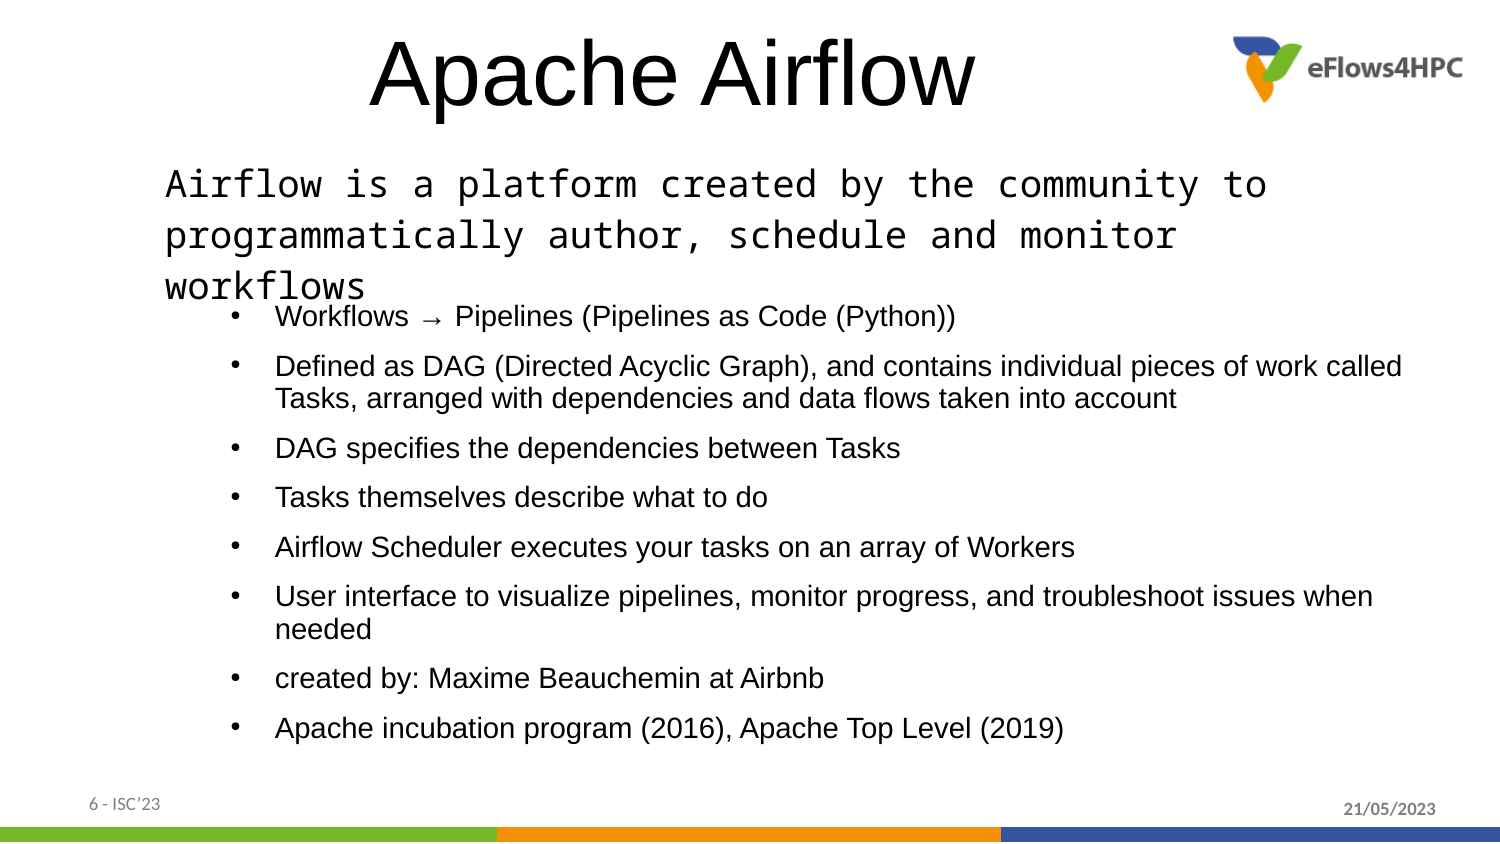

# Apache Airflow
Airflow is a platform created by the community to programmatically author, schedule and monitor workflows
Workflows → Pipelines (Pipelines as Code (Python))
Defined as DAG (Directed Acyclic Graph), and contains individual pieces of work called Tasks, arranged with dependencies and data flows taken into account
DAG specifies the dependencies between Tasks
Tasks themselves describe what to do
Airflow Scheduler executes your tasks on an array of Workers
User interface to visualize pipelines, monitor progress, and troubleshoot issues when needed
created by: Maxime Beauchemin at Airbnb
Apache incubation program (2016), Apache Top Level (2019)